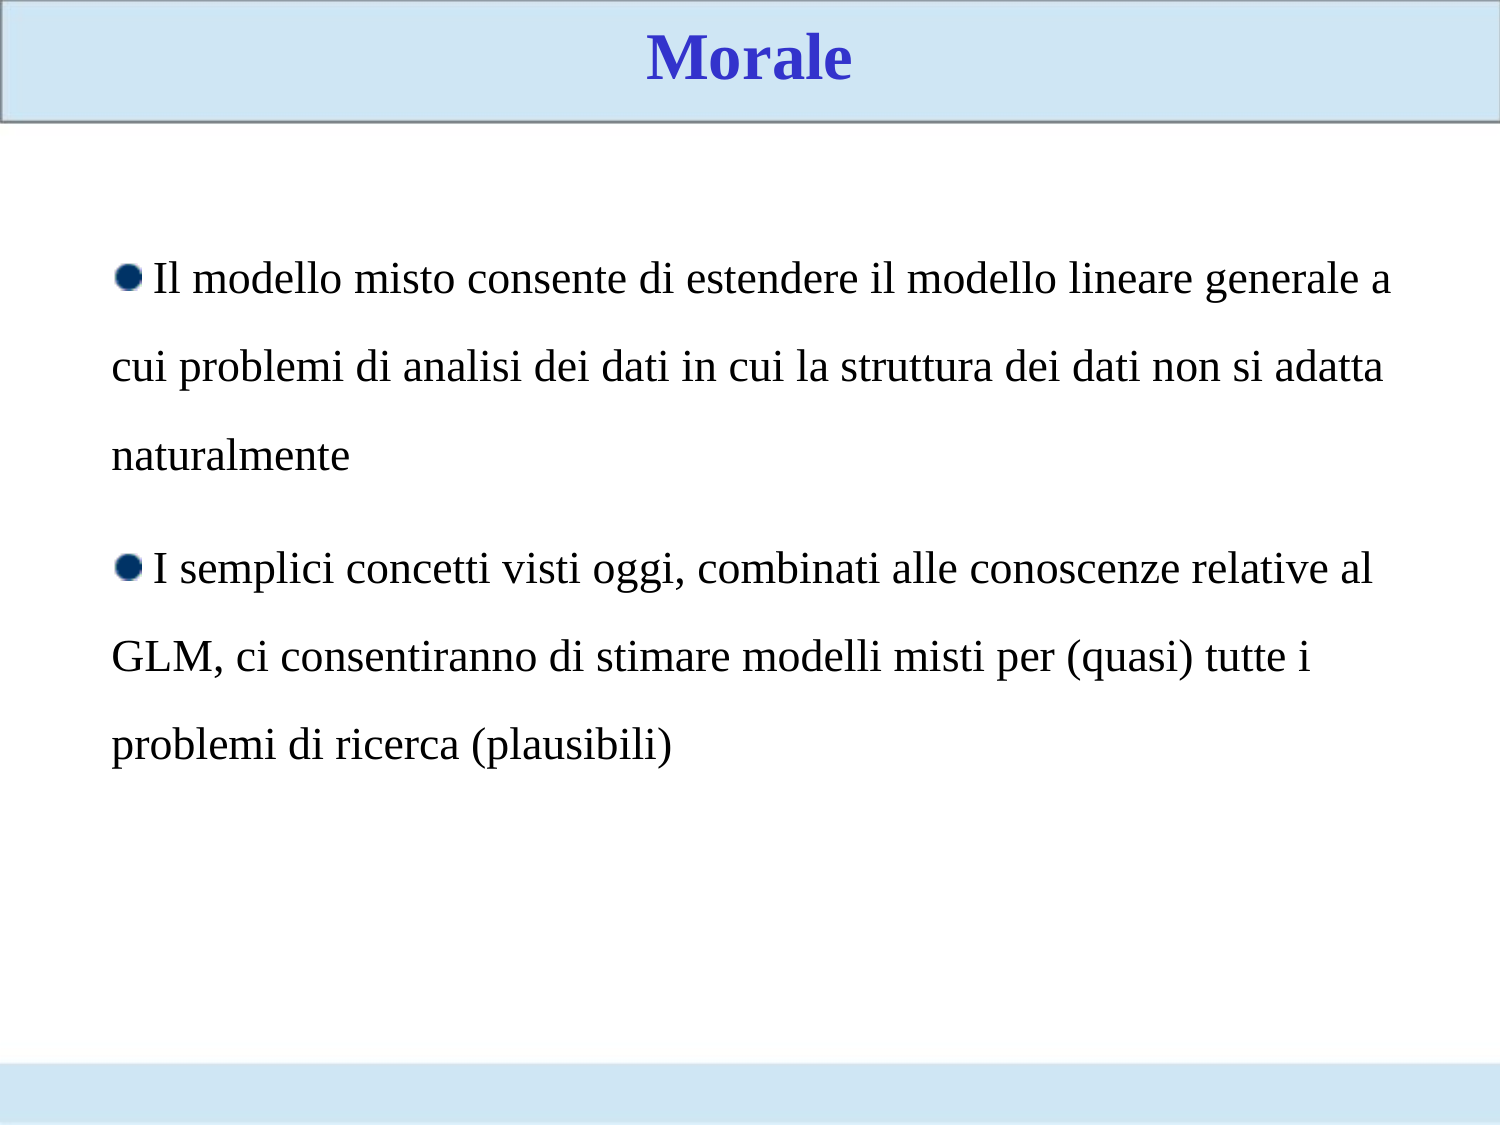

# Morale
 Il modello misto consente di estendere il modello lineare generale a cui problemi di analisi dei dati in cui la struttura dei dati non si adatta naturalmente
 I semplici concetti visti oggi, combinati alle conoscenze relative al GLM, ci consentiranno di stimare modelli misti per (quasi) tutte i problemi di ricerca (plausibili)
64